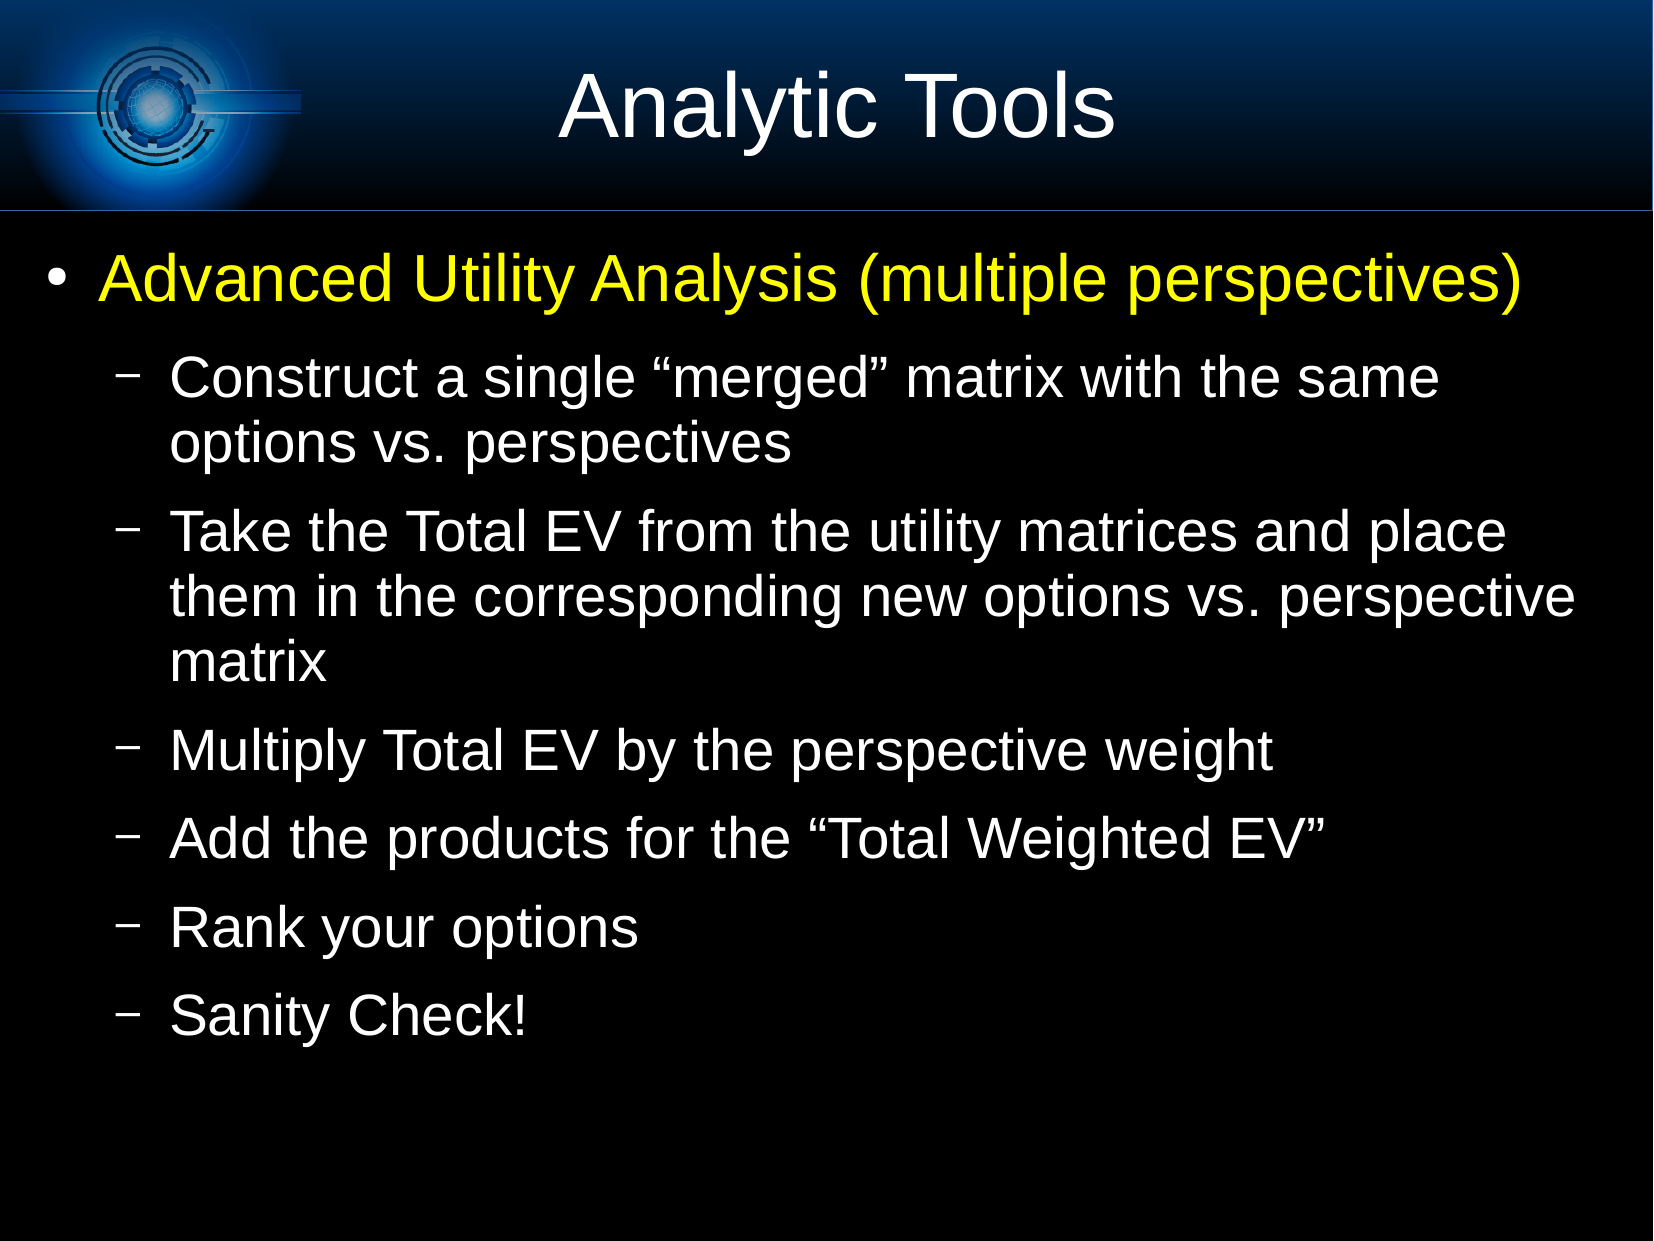

Analytic Tools
# Advanced Utility Analysis (multiple perspectives)
Construct a single “merged” matrix with the same options vs. perspectives
Take the Total EV from the utility matrices and place them in the corresponding new options vs. perspective matrix
Multiply Total EV by the perspective weight
Add the products for the “Total Weighted EV”
Rank your options
Sanity Check!